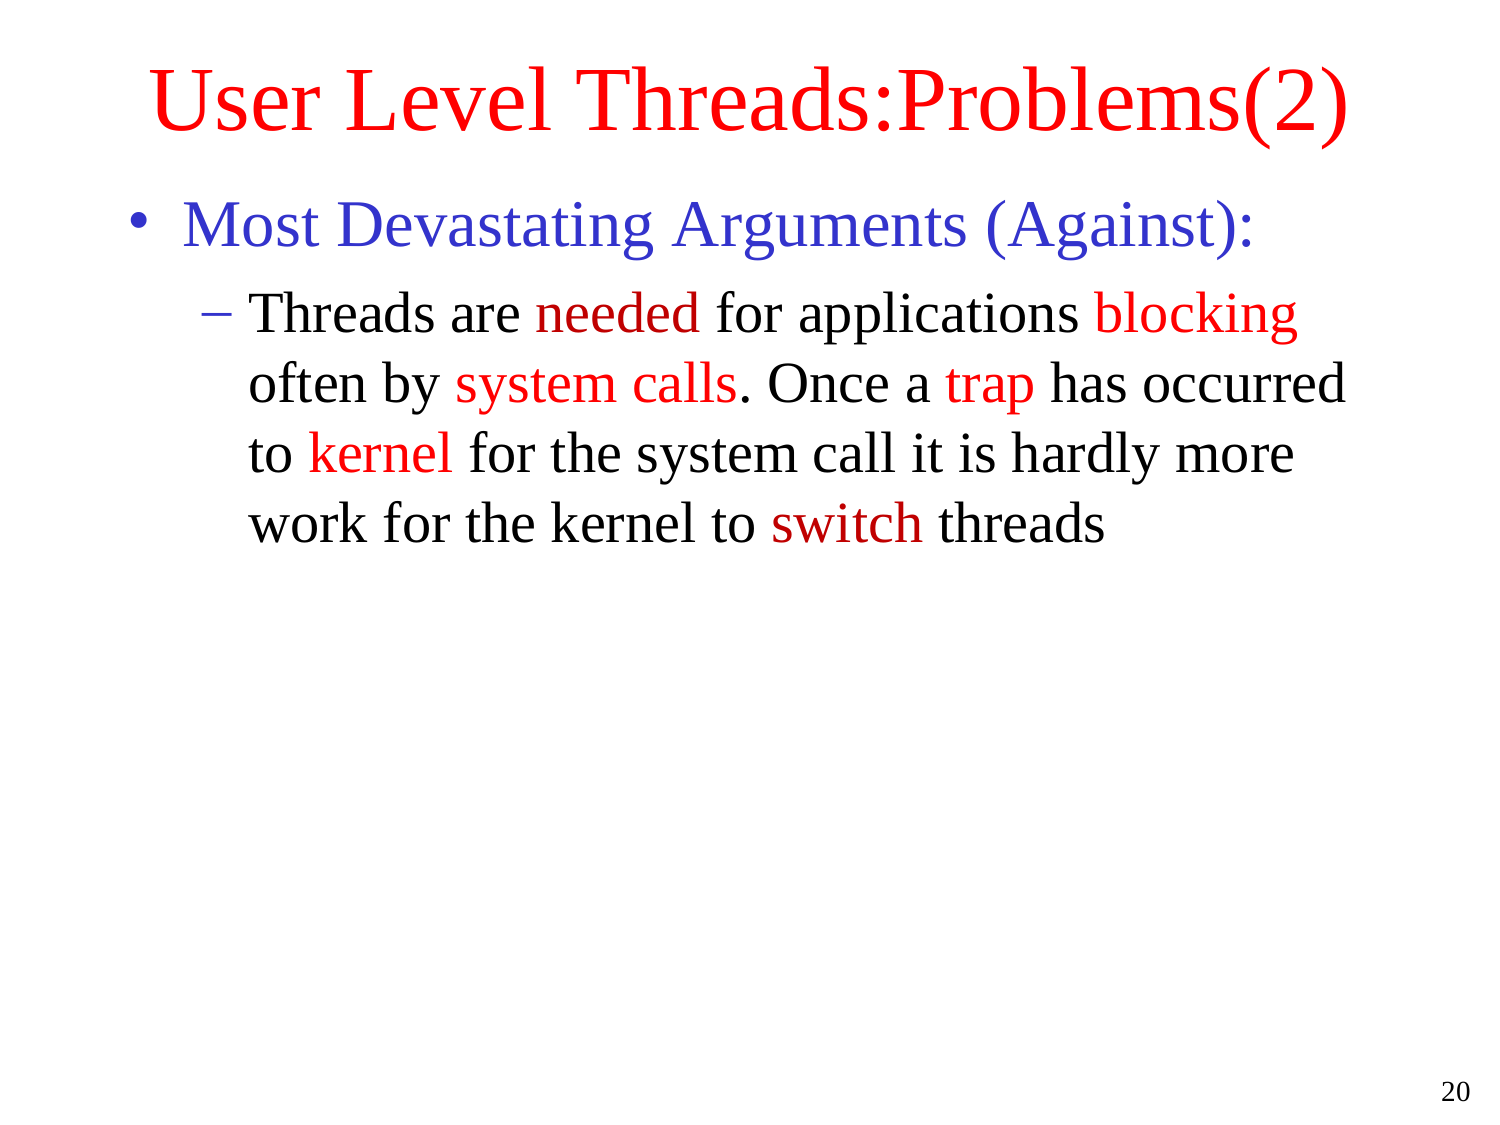

User Level Threads:Problems(2)
Most Devastating Arguments (Against):
Threads are needed for applications blocking often by system calls. Once a trap has occurred to kernel for the system call it is hardly more work for the kernel to switch threads